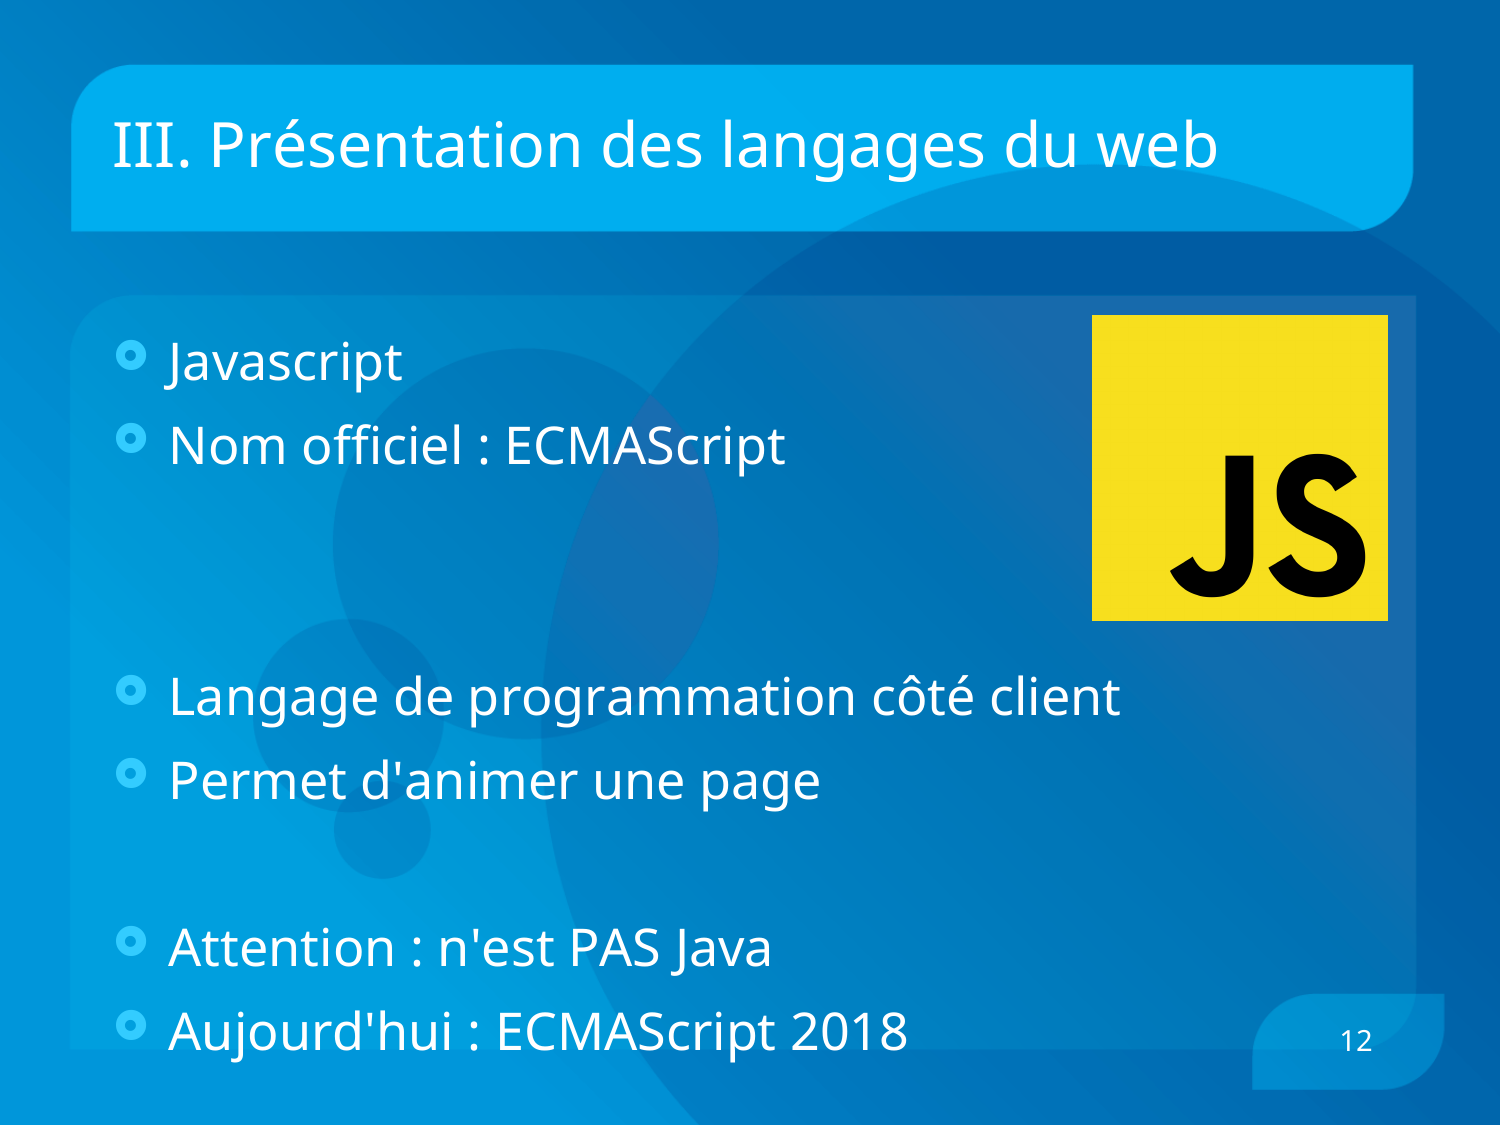

# III. Présentation des langages du web
Javascript
Nom officiel : ECMAScript
Langage de programmation côté client
Permet d'animer une page
Attention : n'est PAS Java
Aujourd'hui : ECMAScript 2018
12